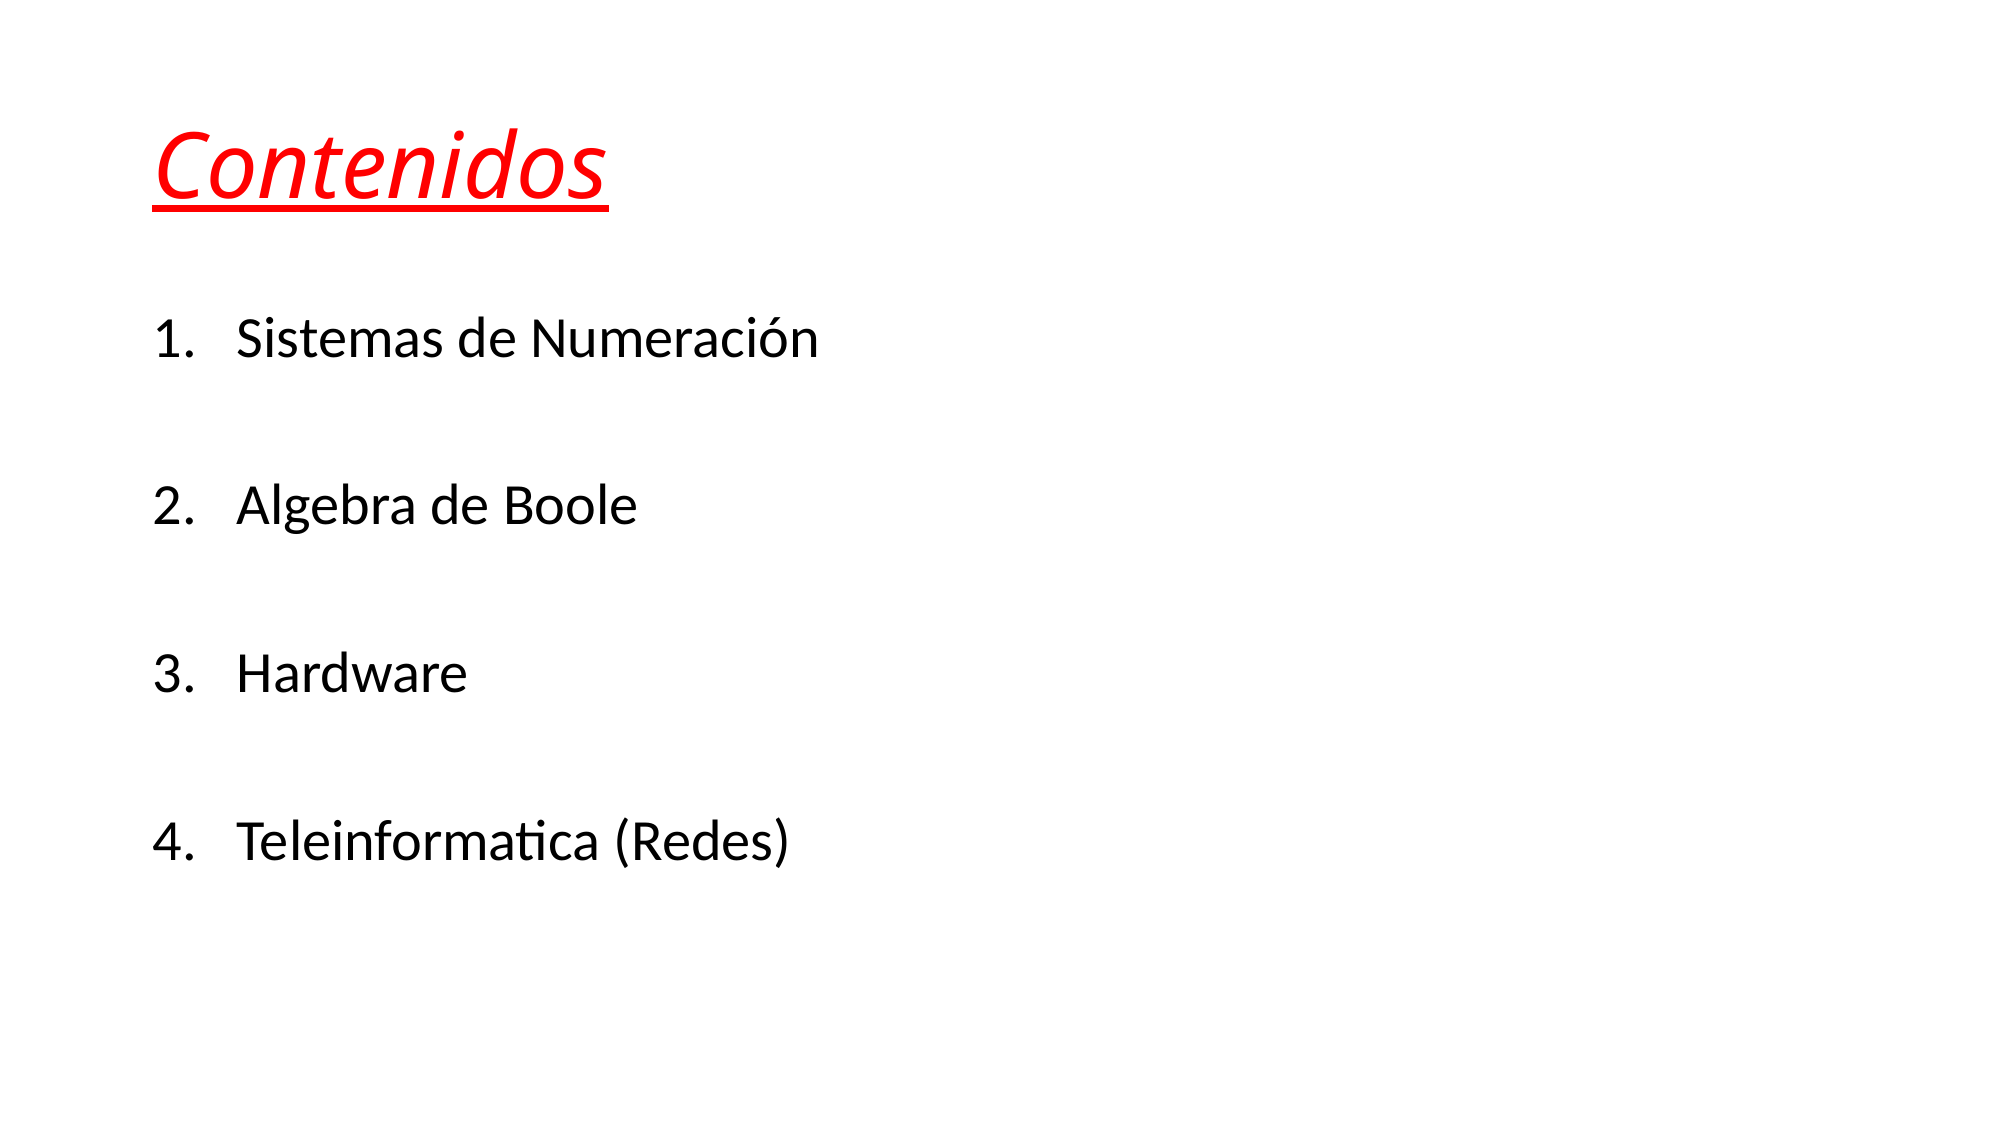

# Contenidos
Sistemas de Numeración
Algebra de Boole
Hardware
Teleinformatica (Redes)